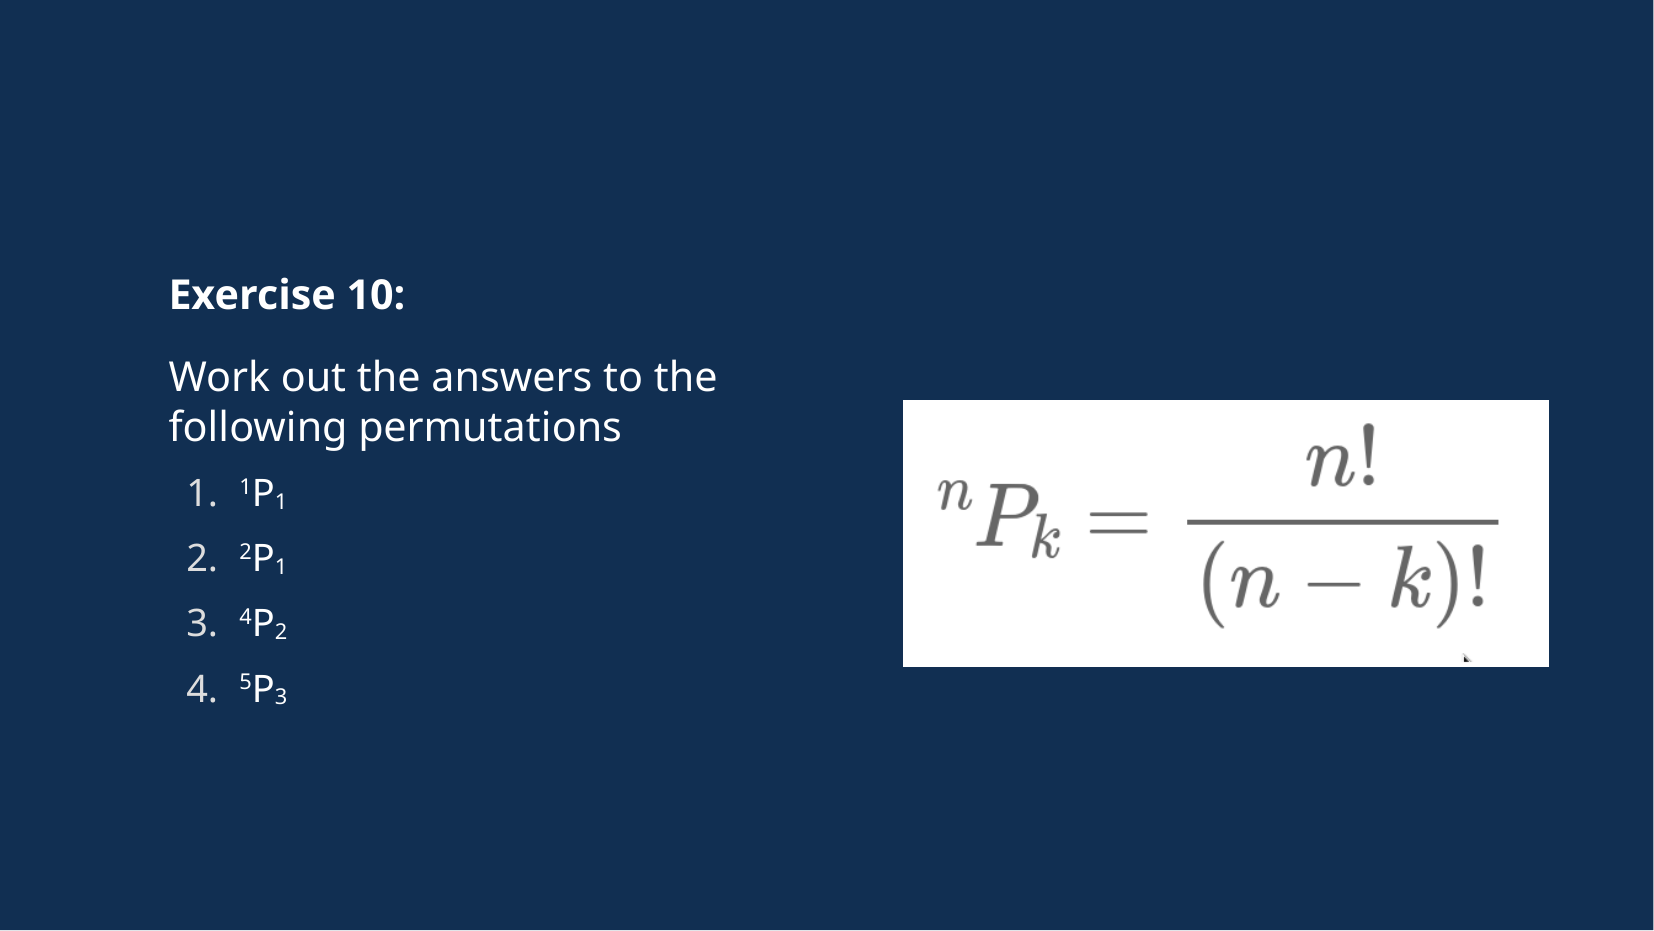

# Exercise 10:
Work out the answers to the following permutations
1P1
2P1
4P2
5P3